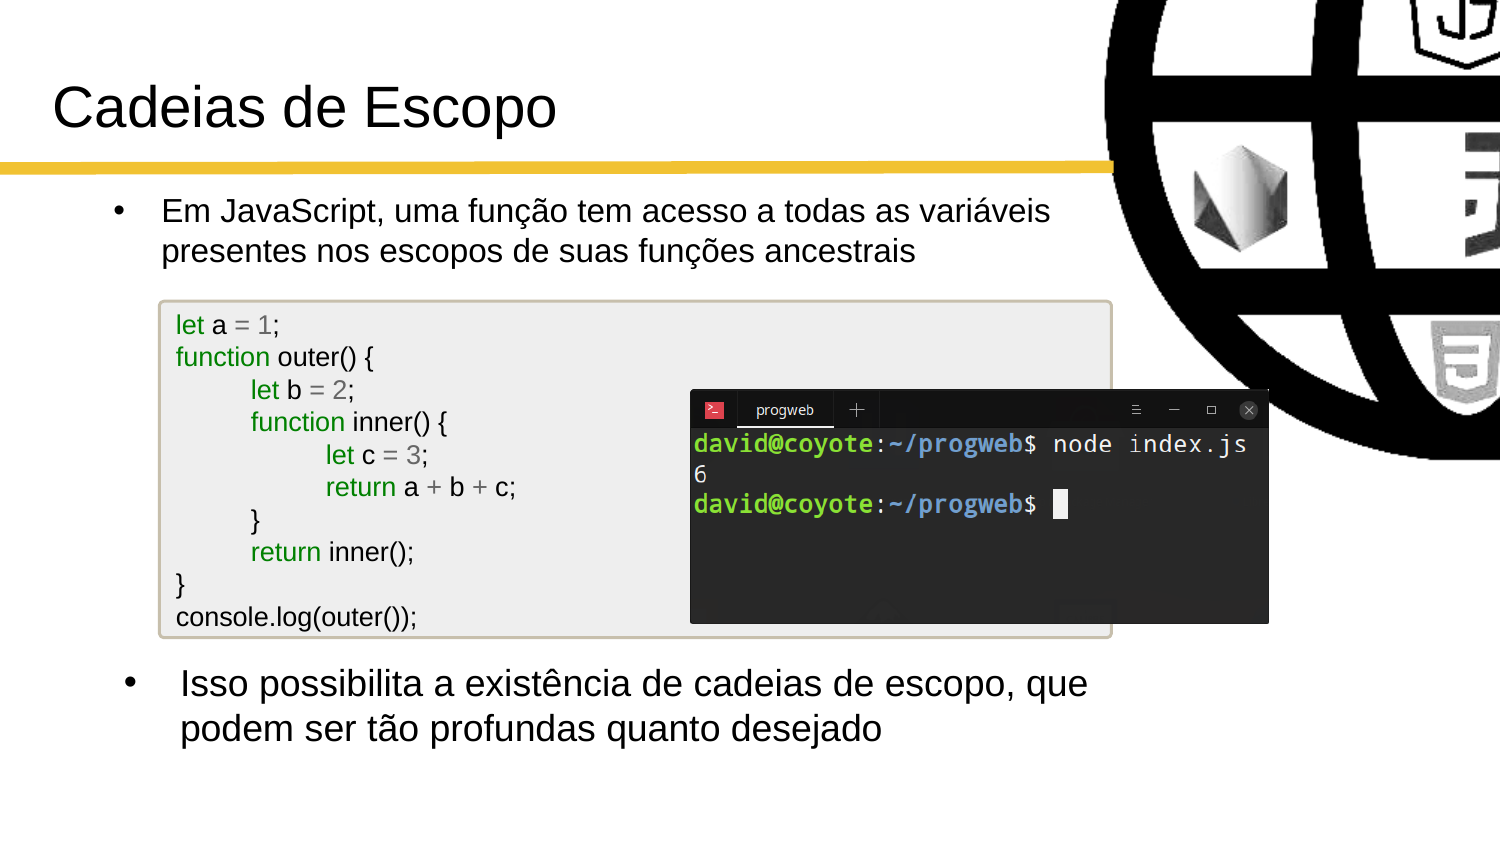

Cadeias de Escopo
Em JavaScript, uma função tem acesso a todas as variáveis presentes nos escopos de suas funções ancestrais
let a = 1;
function outer() {
	let b = 2;
	function inner() {
		let c = 3;
		return a + b + c;
	}
	return inner();
}
console.log(outer());
Isso possibilita a existência de cadeias de escopo, que podem ser tão profundas quanto desejado